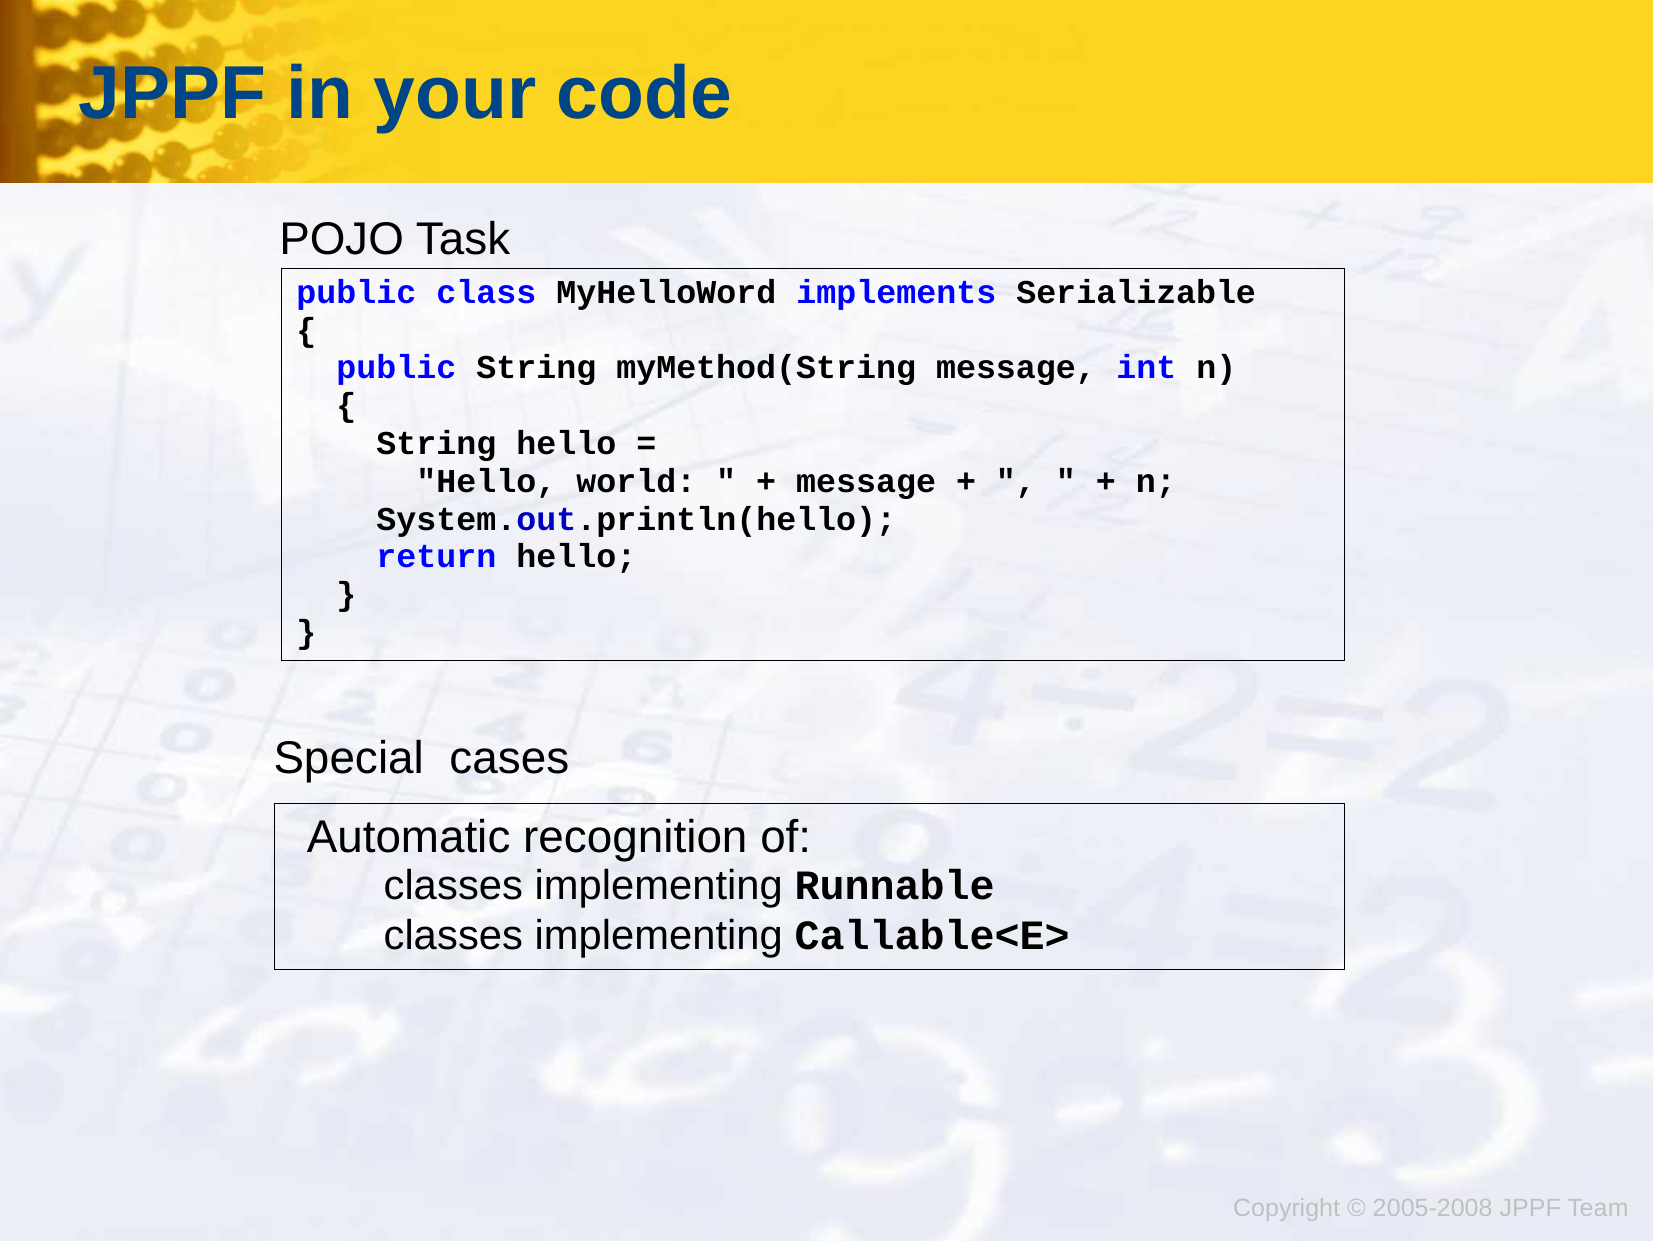

# JPPF in your code
POJO Task
public class MyHelloWord implements Serializable
{
 public String myMethod(String message, int n)
 {
 String hello =
 "Hello, world: " + message + ", " + n;
 System.out.println(hello);
 return hello;
 }
}
Special cases
Automatic recognition of:
classes implementing Runnable
classes implementing Callable<E>